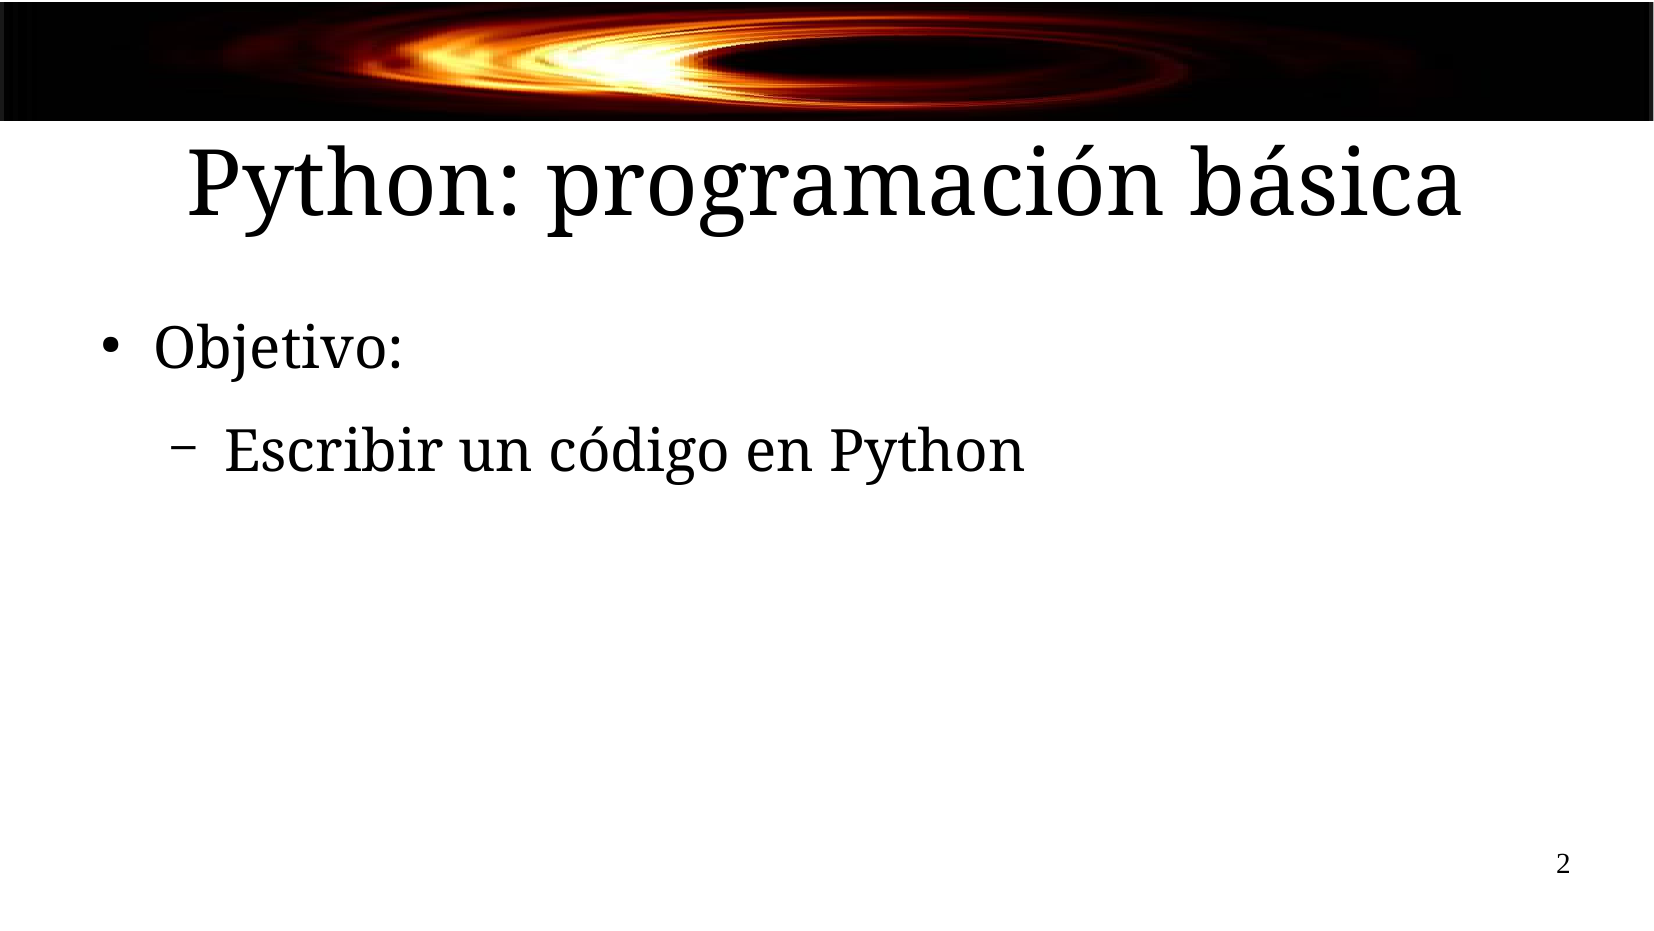

# Python: programación básica
Objetivo:
Escribir un código en Python
2